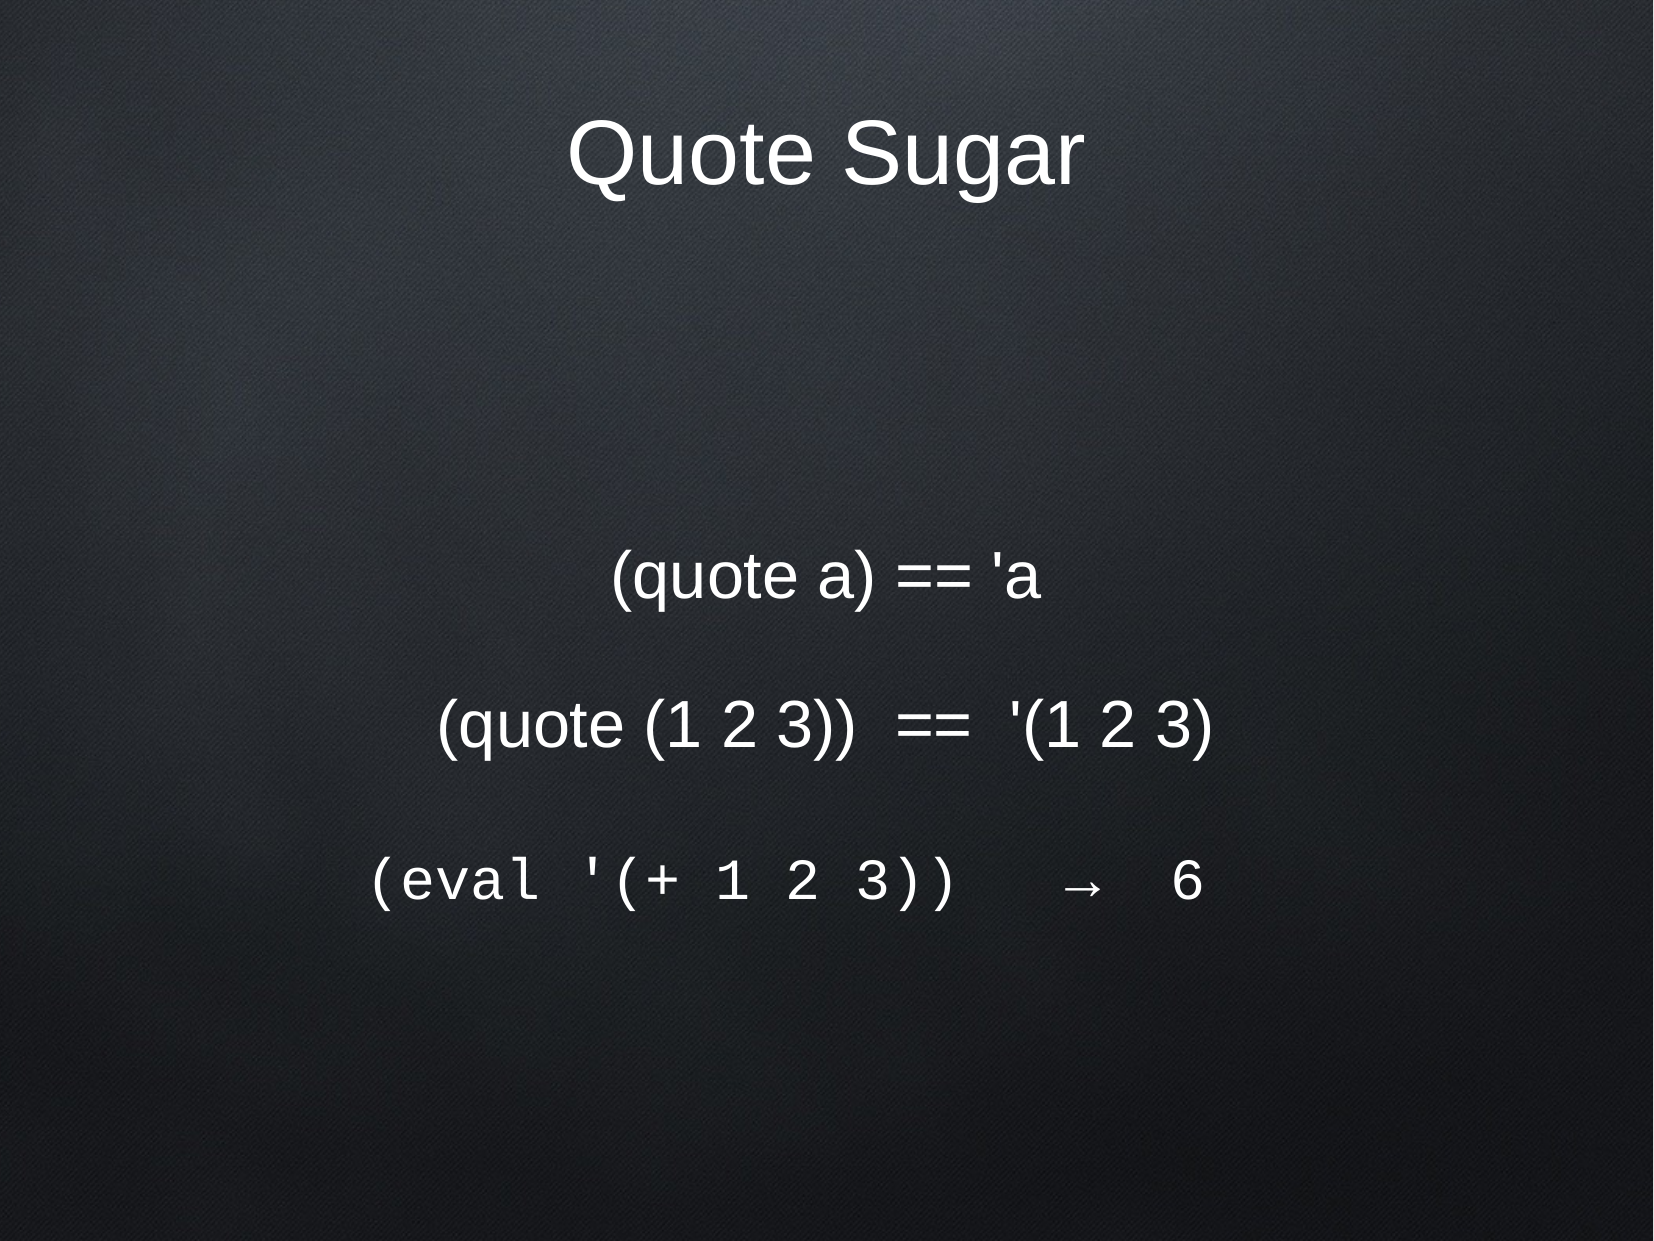

# Quote Sugar
(quote a) == 'a
(quote (1 2 3)) == '(1 2 3)
(eval '(+ 1 2 3)) → 6